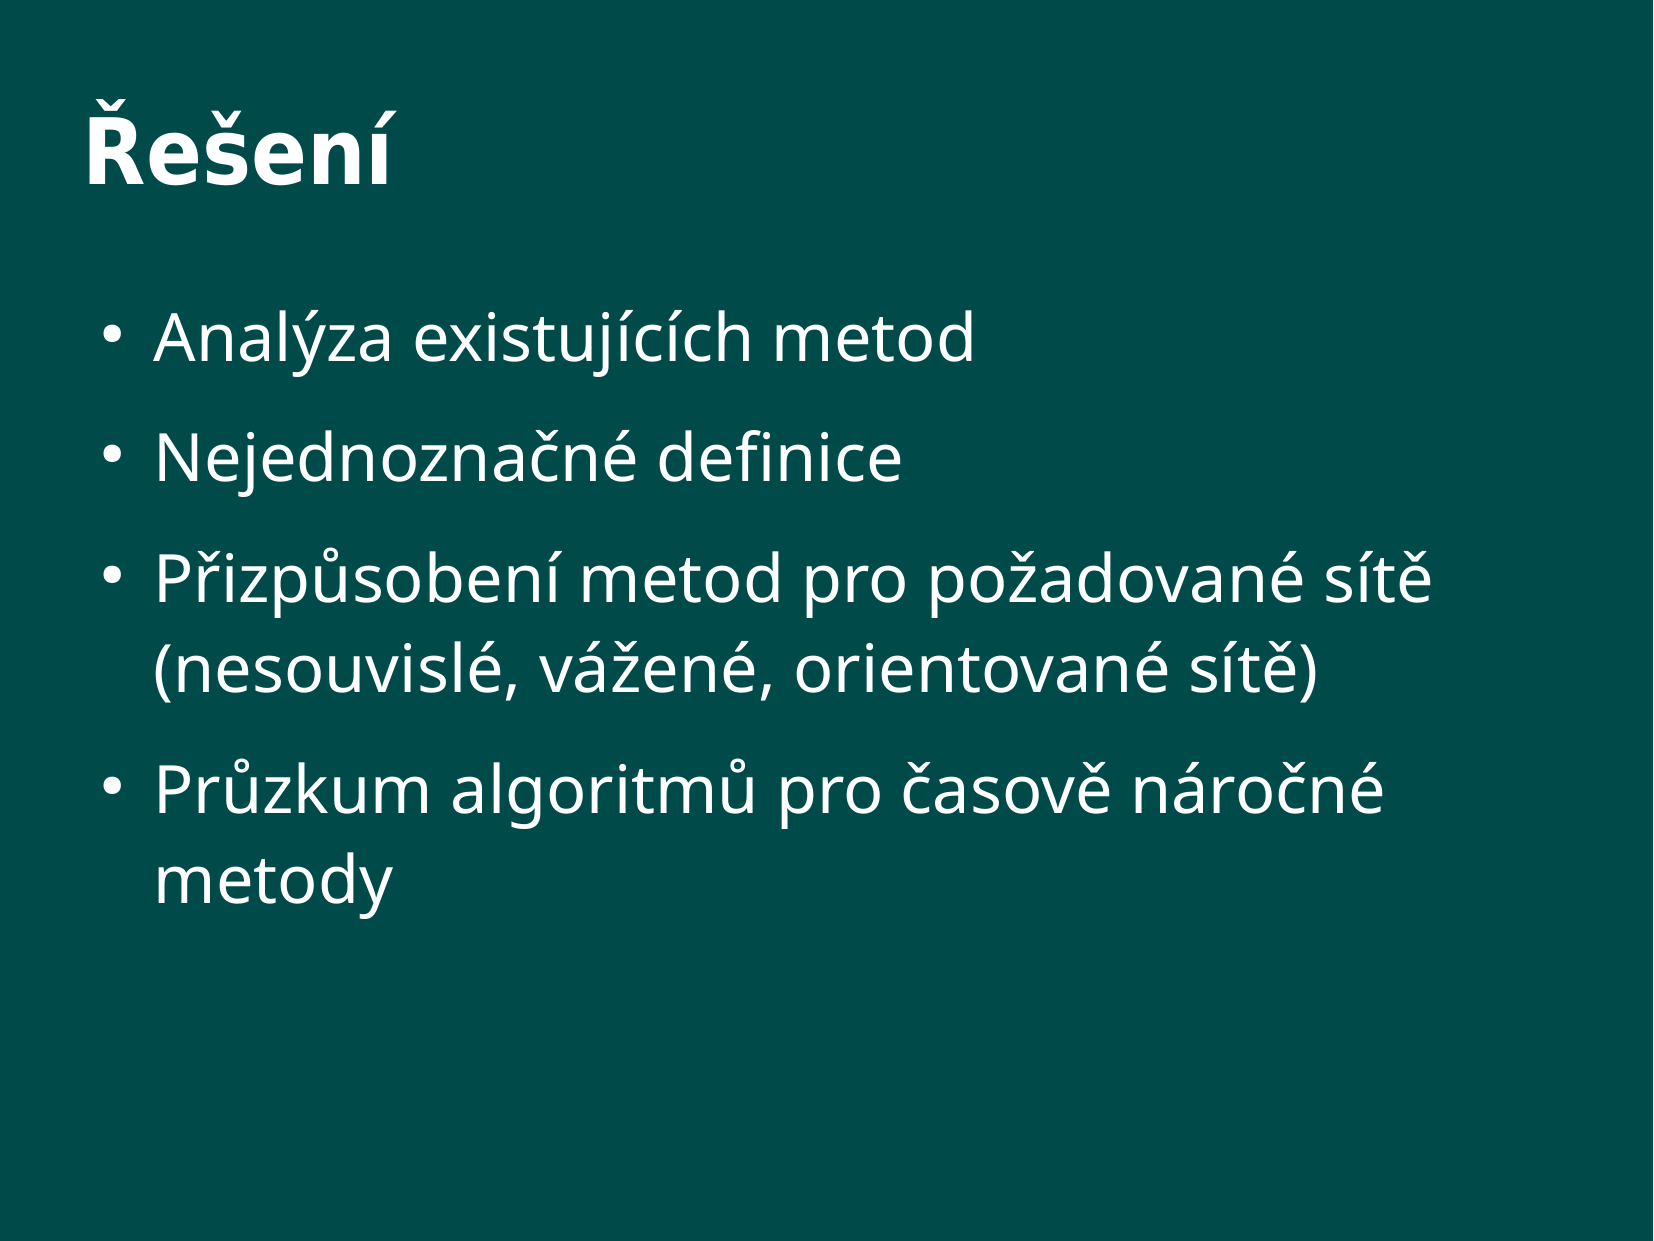

# Řešení
Analýza existujících metod
Nejednoznačné definice
Přizpůsobení metod pro požadované sítě (nesouvislé, vážené, orientované sítě)
Průzkum algoritmů pro časově náročné metody